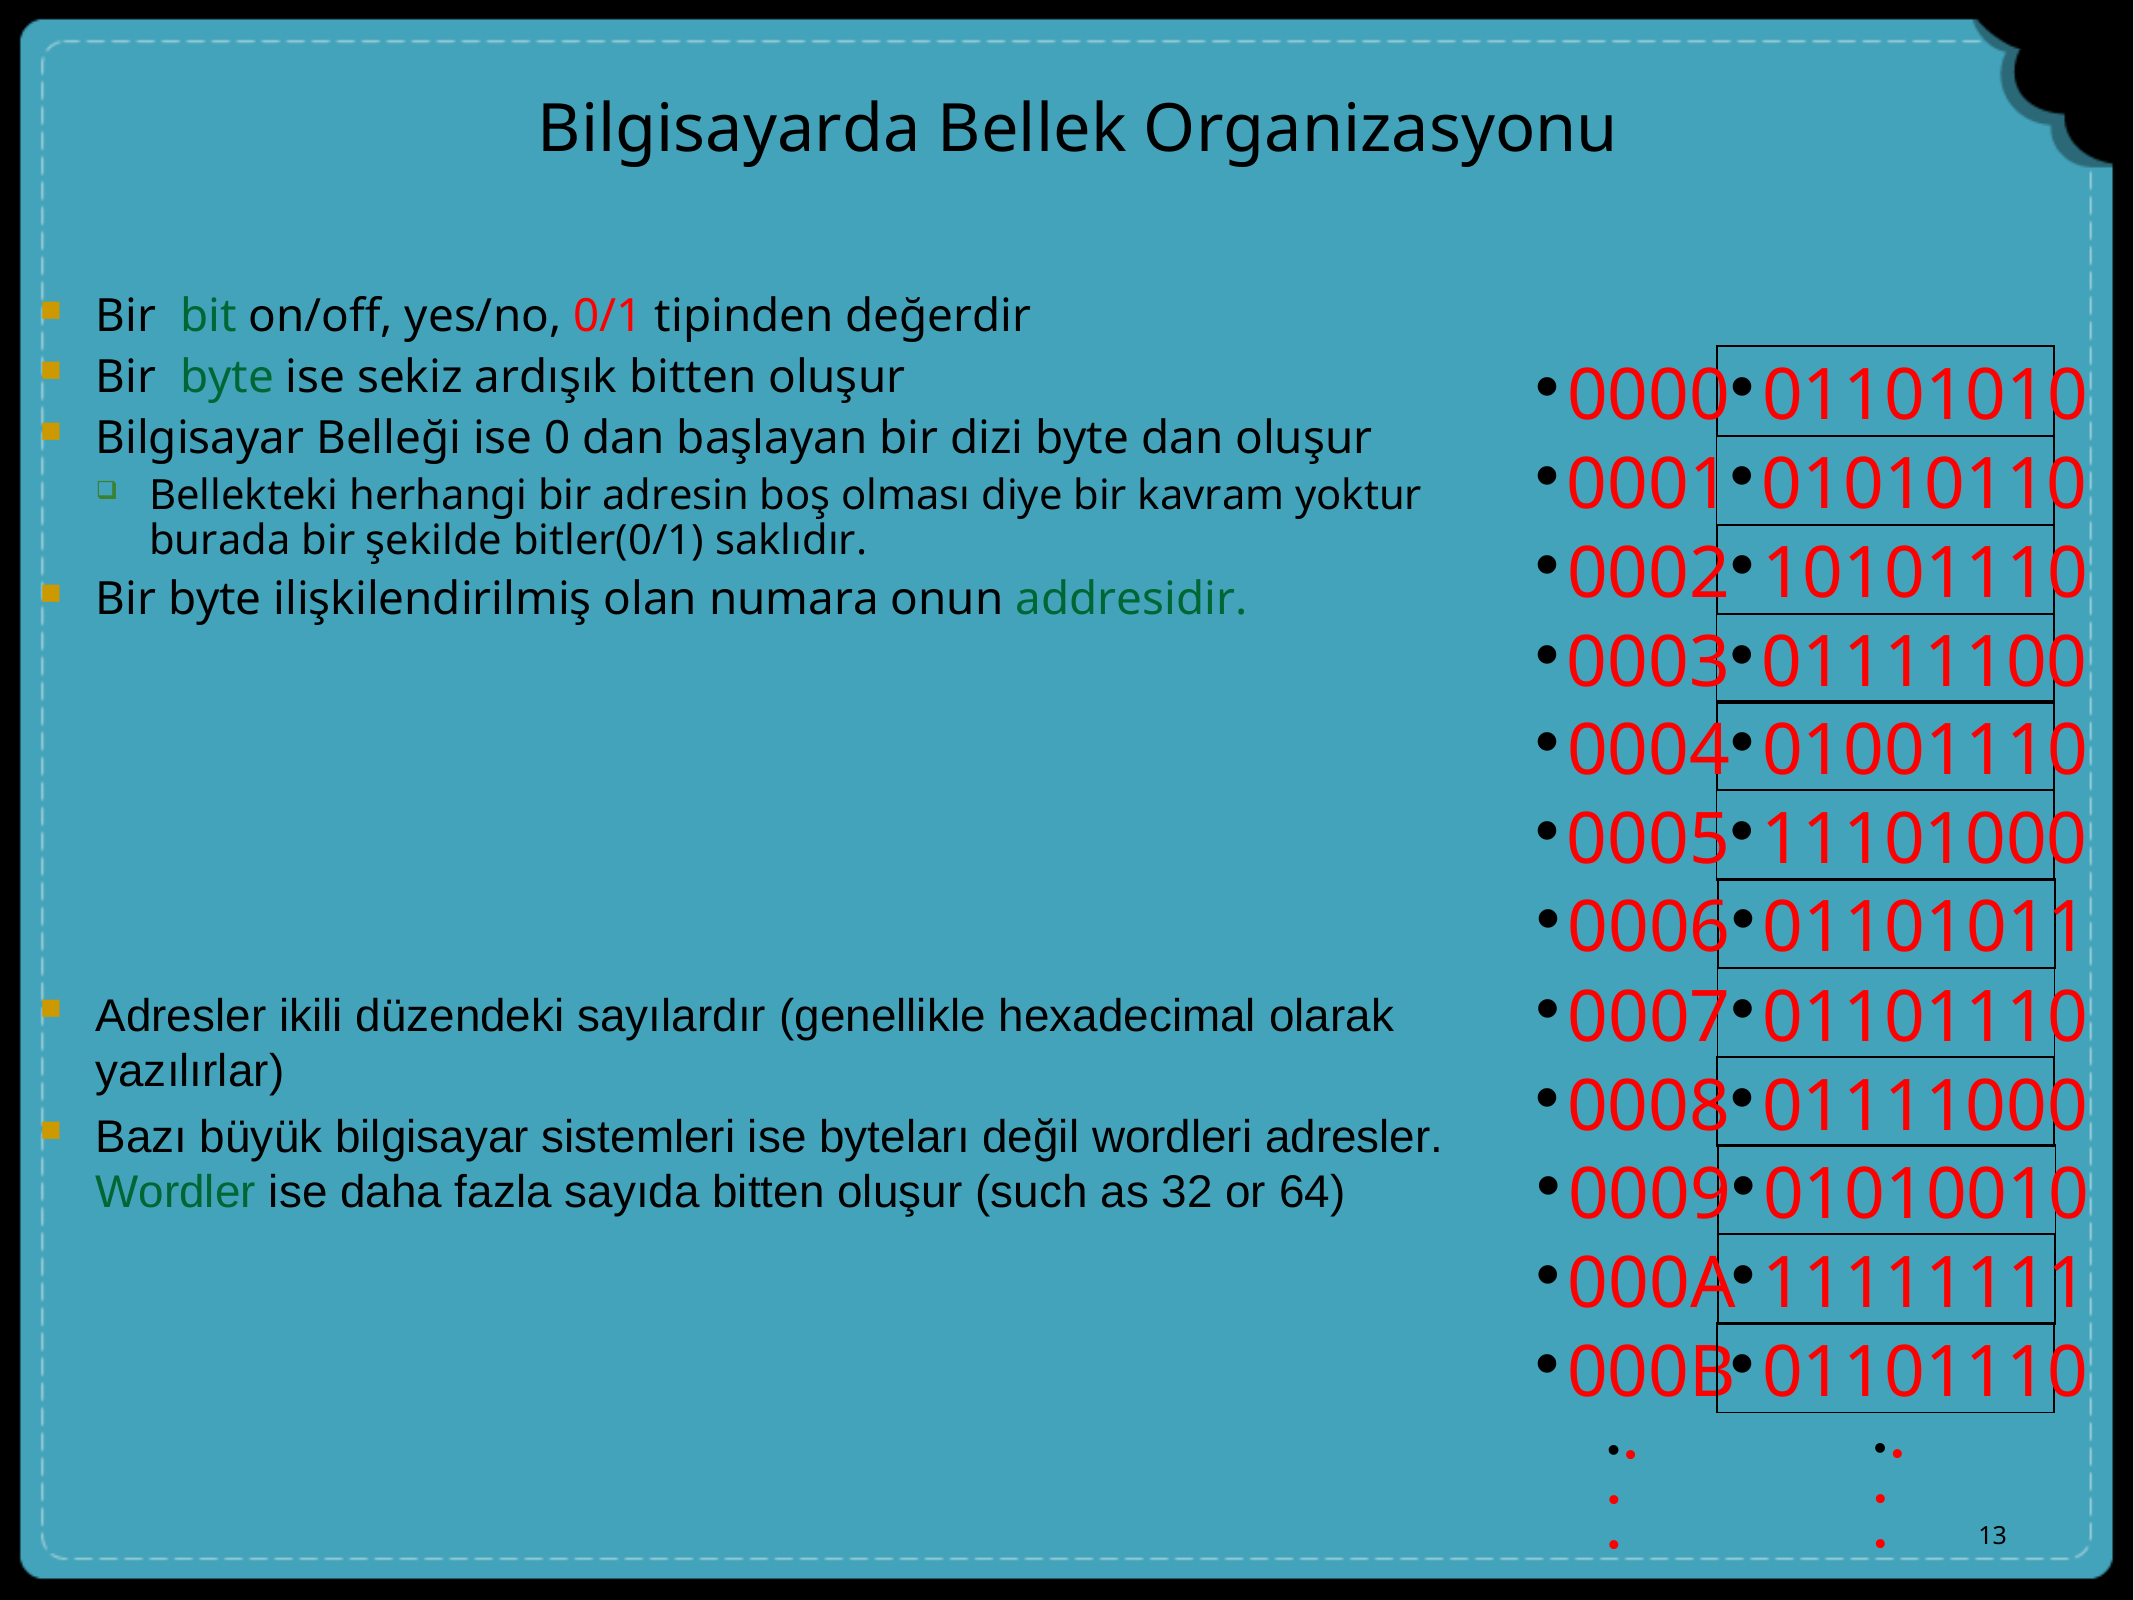

# Bilgisayarda Bellek Organizasyonu
Bir bit on/off, yes/no, 0/1 tipinden değerdir
Bir byte ise sekiz ardışık bitten oluşur
Bilgisayar Belleği ise 0 dan başlayan bir dizi byte dan oluşur
Bellekteki herhangi bir adresin boş olması diye bir kavram yoktur burada bir şekilde bitler(0/1) saklıdır.
Bir byte ilişkilendirilmiş olan numara onun addresidir.
0000
01101010
0001
01010110
0002
10101110
0003
01111100
0004
01001110
11101000
0005
0006
01101011
0007
01101110
Adresler ikili düzendeki sayılardır (genellikle hexadecimal olarak yazılırlar)
Bazı büyük bilgisayar sistemleri ise byteları değil wordleri adresler. Wordler ise daha fazla sayıda bitten oluşur (such as 32 or 64)
01111000
0008
0009
01010010
000A
11111111
000B
01101110
•
•
•
•
•
•
13